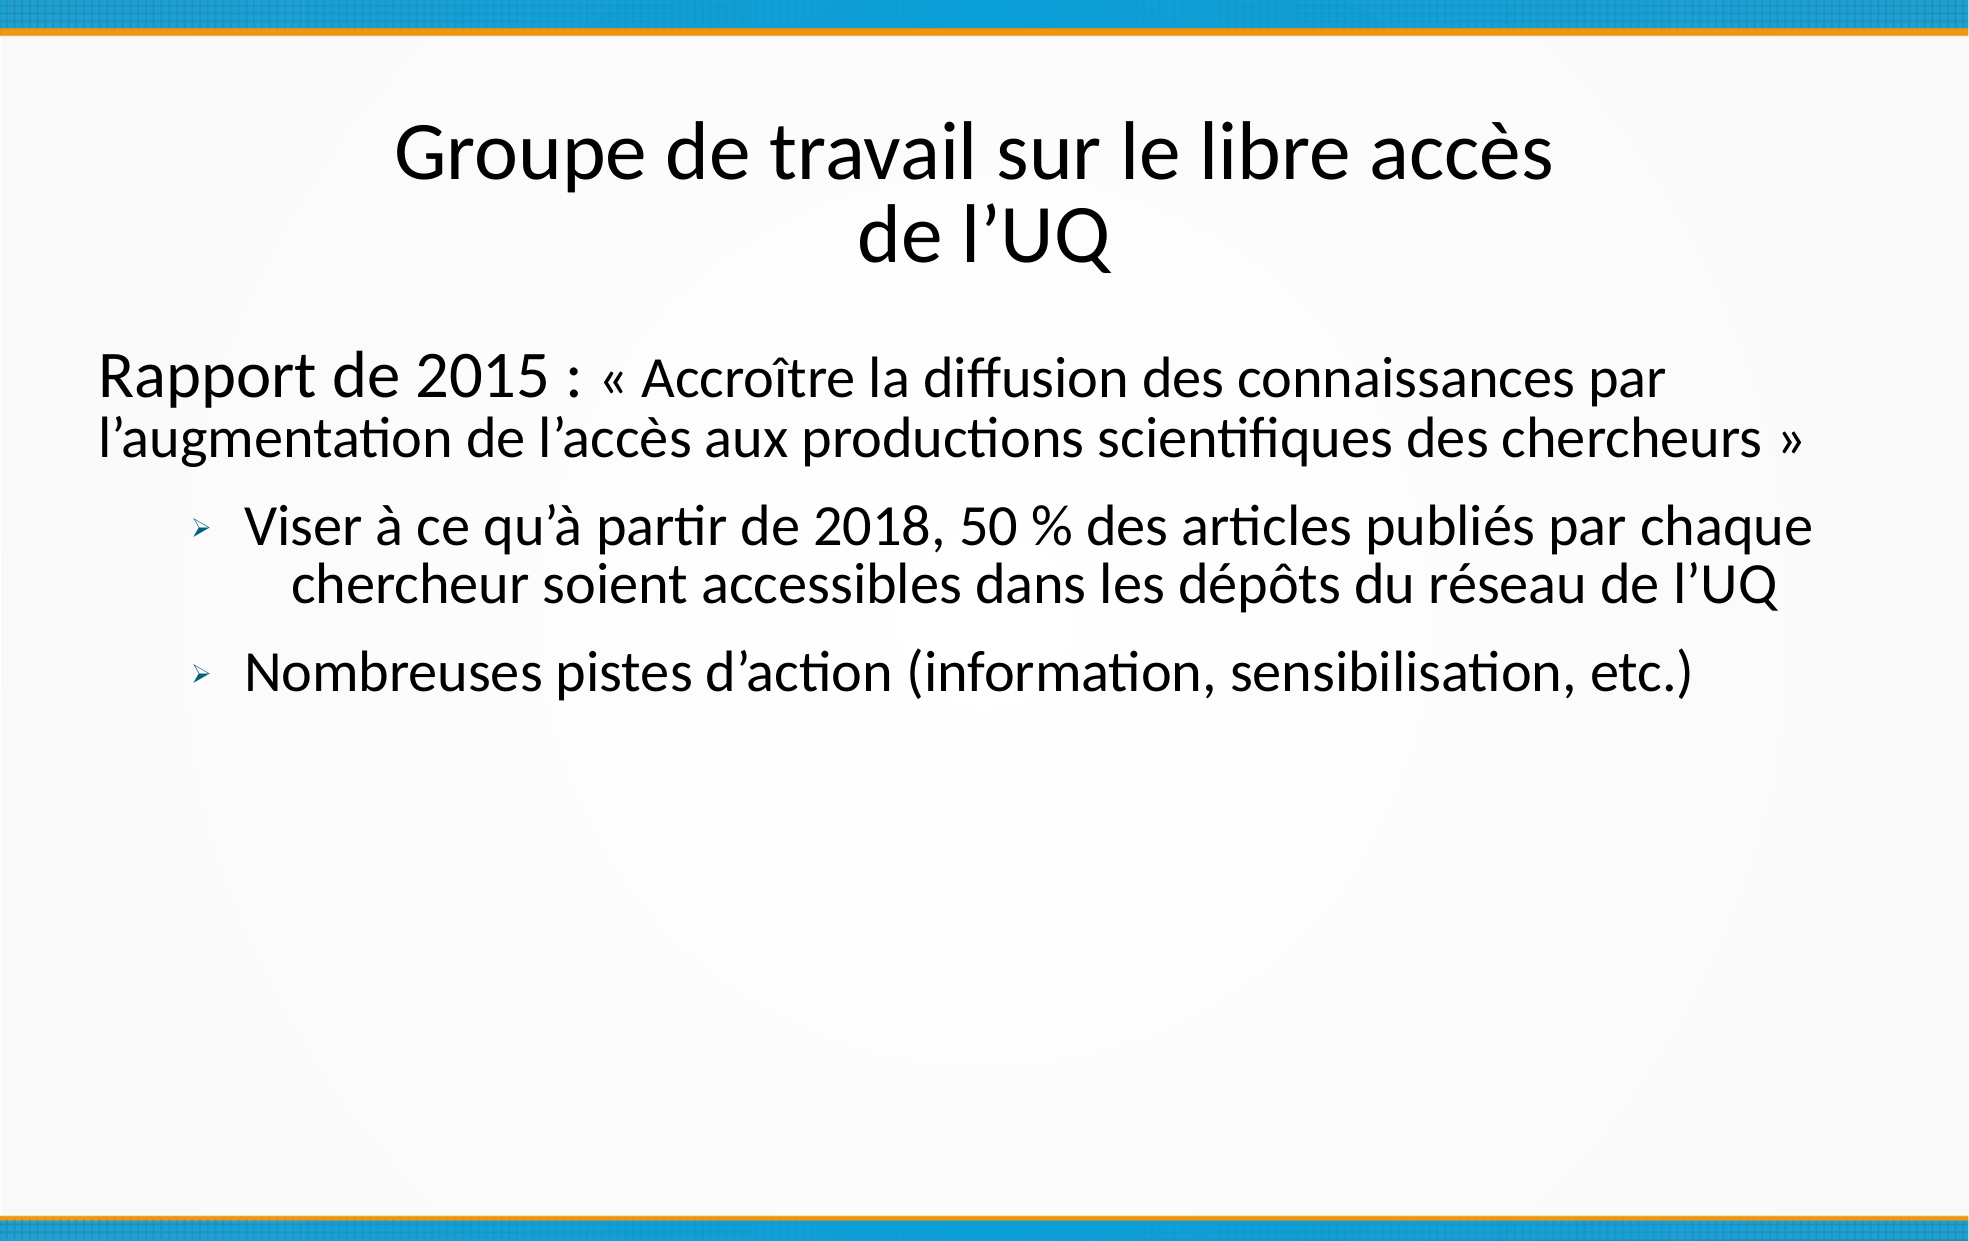

# Groupe de travail sur le libre accès de l’UQ
Rapport de 2015 : « Accroître la diffusion des connaissances par l’augmentation de l’accès aux productions scientifiques des chercheurs »
Viser à ce qu’à partir de 2018, 50 % des articles publiés par chaque chercheur soient accessibles dans les dépôts du réseau de l’UQ
Nombreuses pistes d’action (information, sensibilisation, etc.)